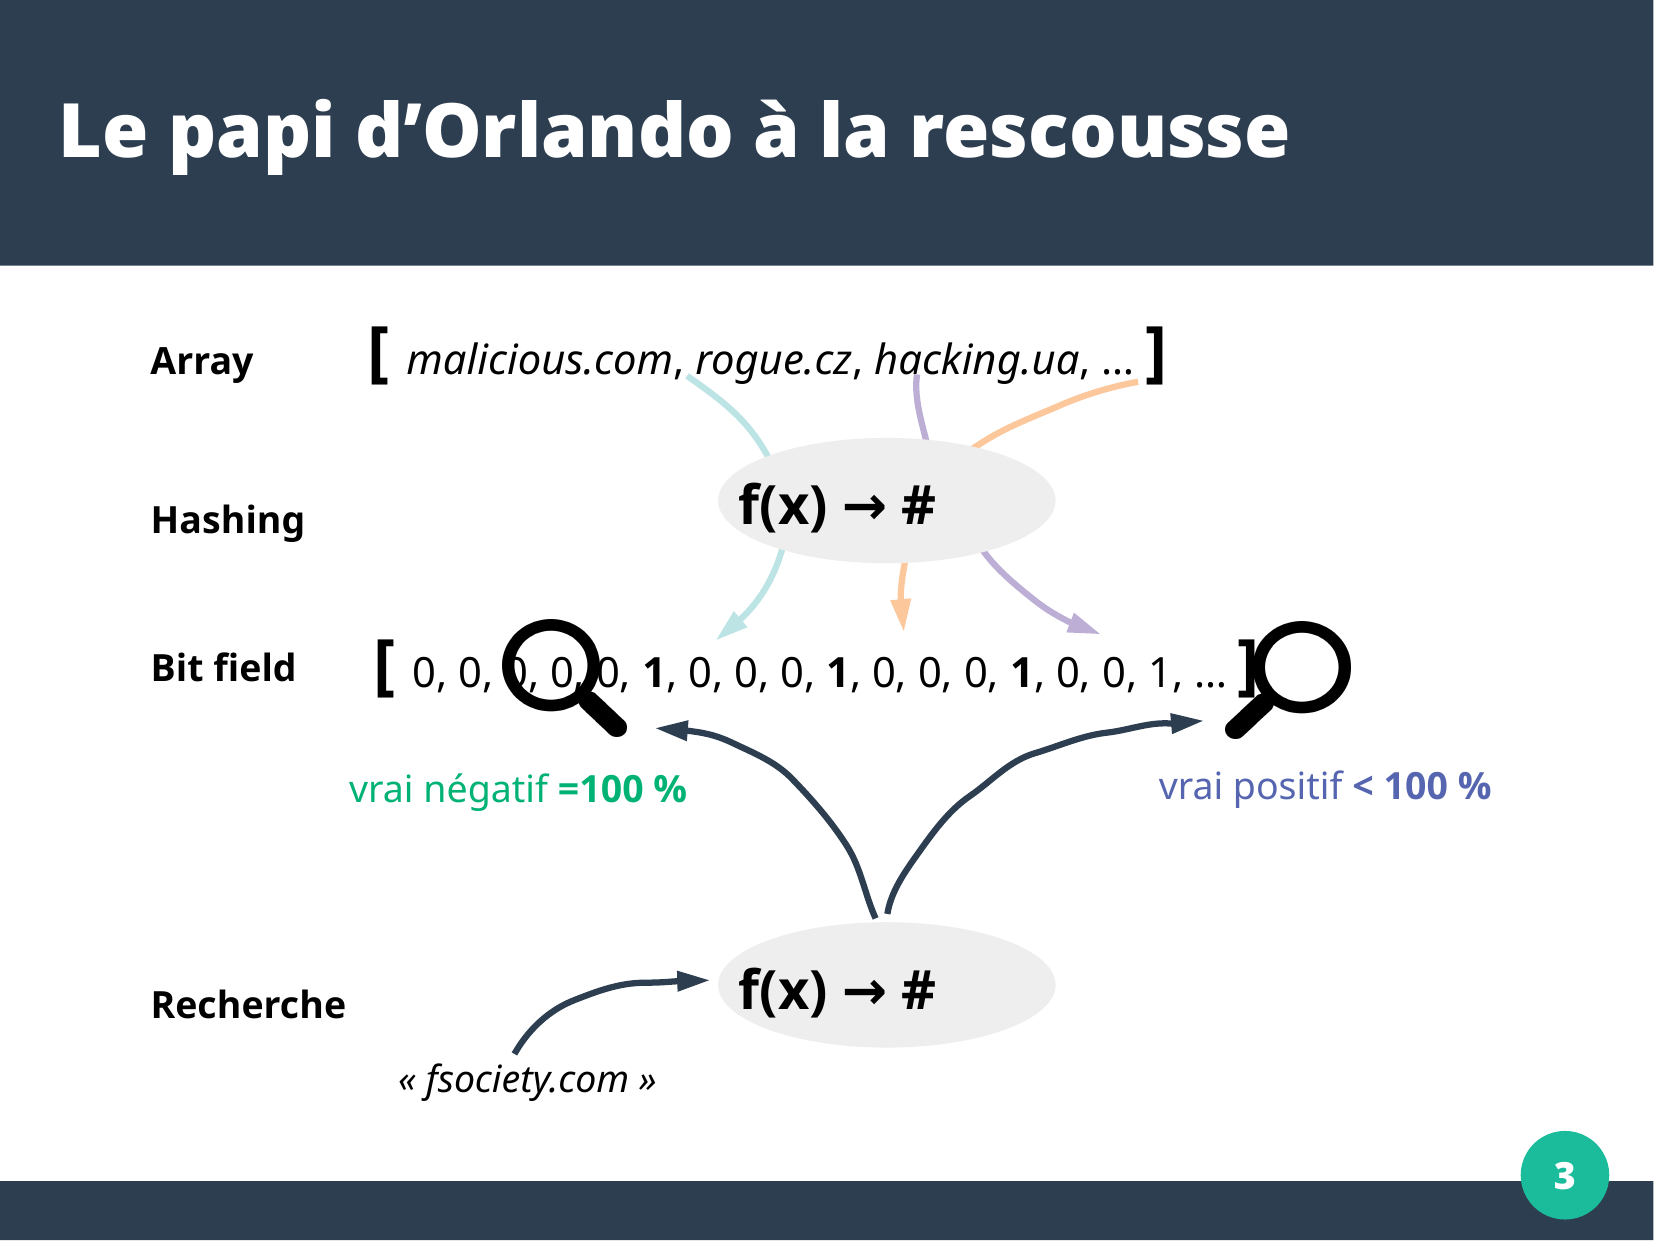

# Le papi d’Orlando à la rescousse
[ malicious.com, rogue.cz, hacking.ua, … ]
Array
f(x) → #
Hashing
[ 0, 0, 0, 0, 0, 1, 0, 0, 0, 1, 0, 0, 0, 1, 0, 0, 1, … ]
Bit field
vrai positif < 100 %
vrai négatif =100 %
f(x) → #
Recherche
« fsociety.com »
3